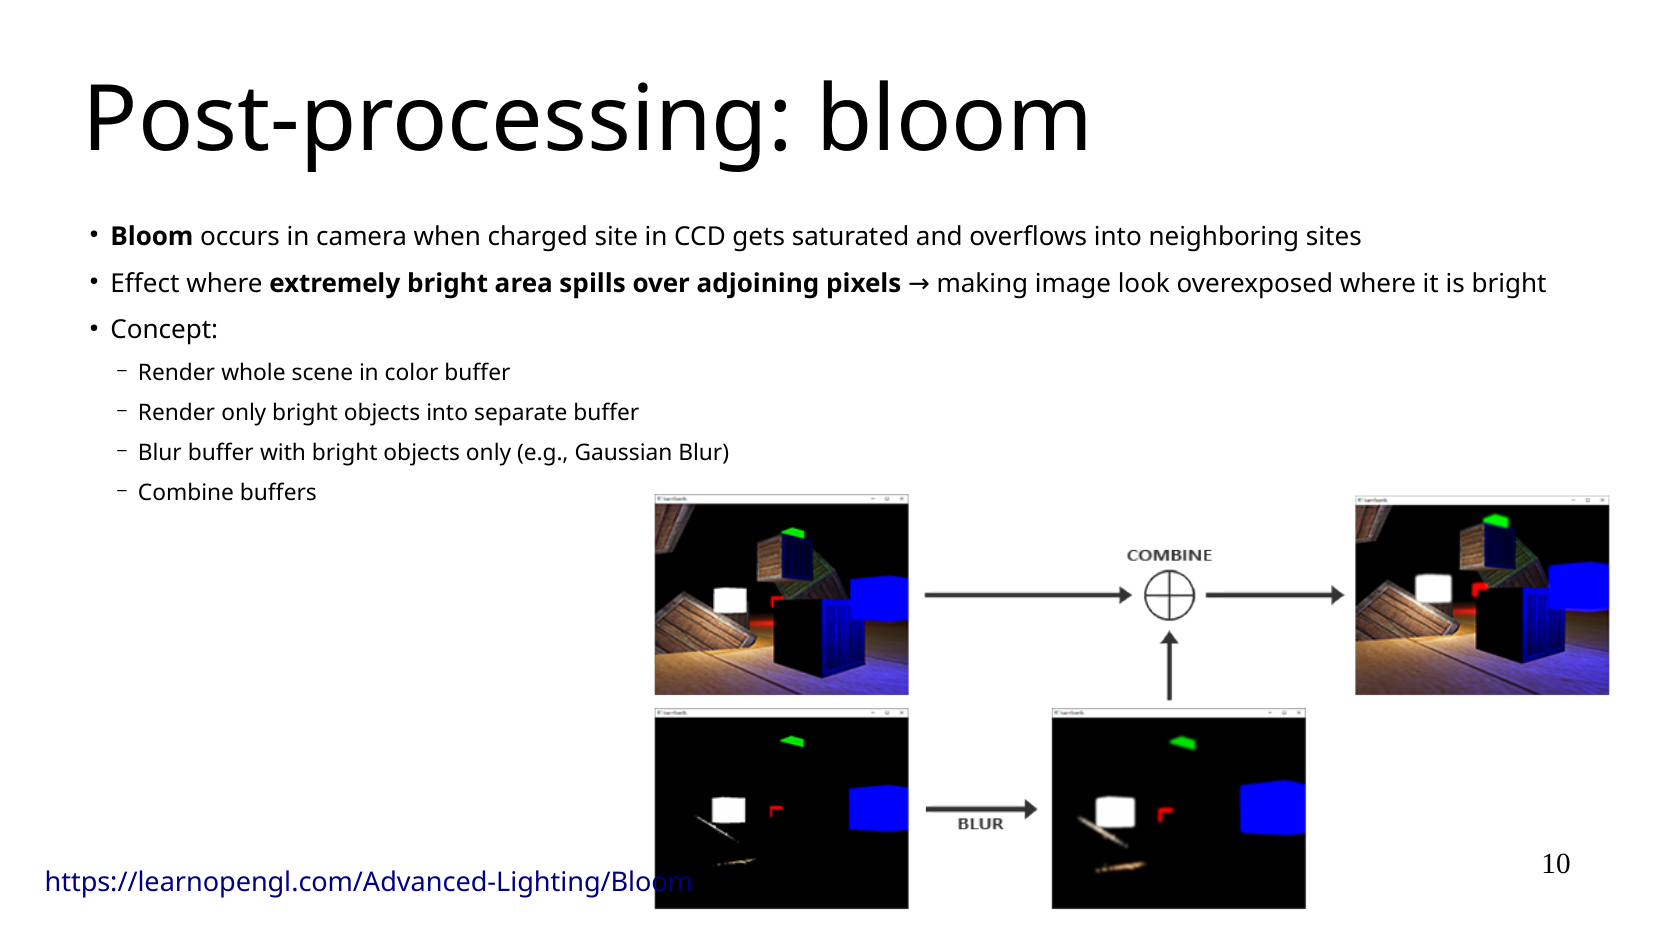

# Post-processing: bloom
Bloom occurs in camera when charged site in CCD gets saturated and overflows into neighboring sites
Effect where extremely bright area spills over adjoining pixels → making image look overexposed where it is bright
Concept:
Render whole scene in color buffer
Render only bright objects into separate buffer
Blur buffer with bright objects only (e.g., Gaussian Blur)
Combine buffers
10
https://learnopengl.com/Advanced-Lighting/Bloom